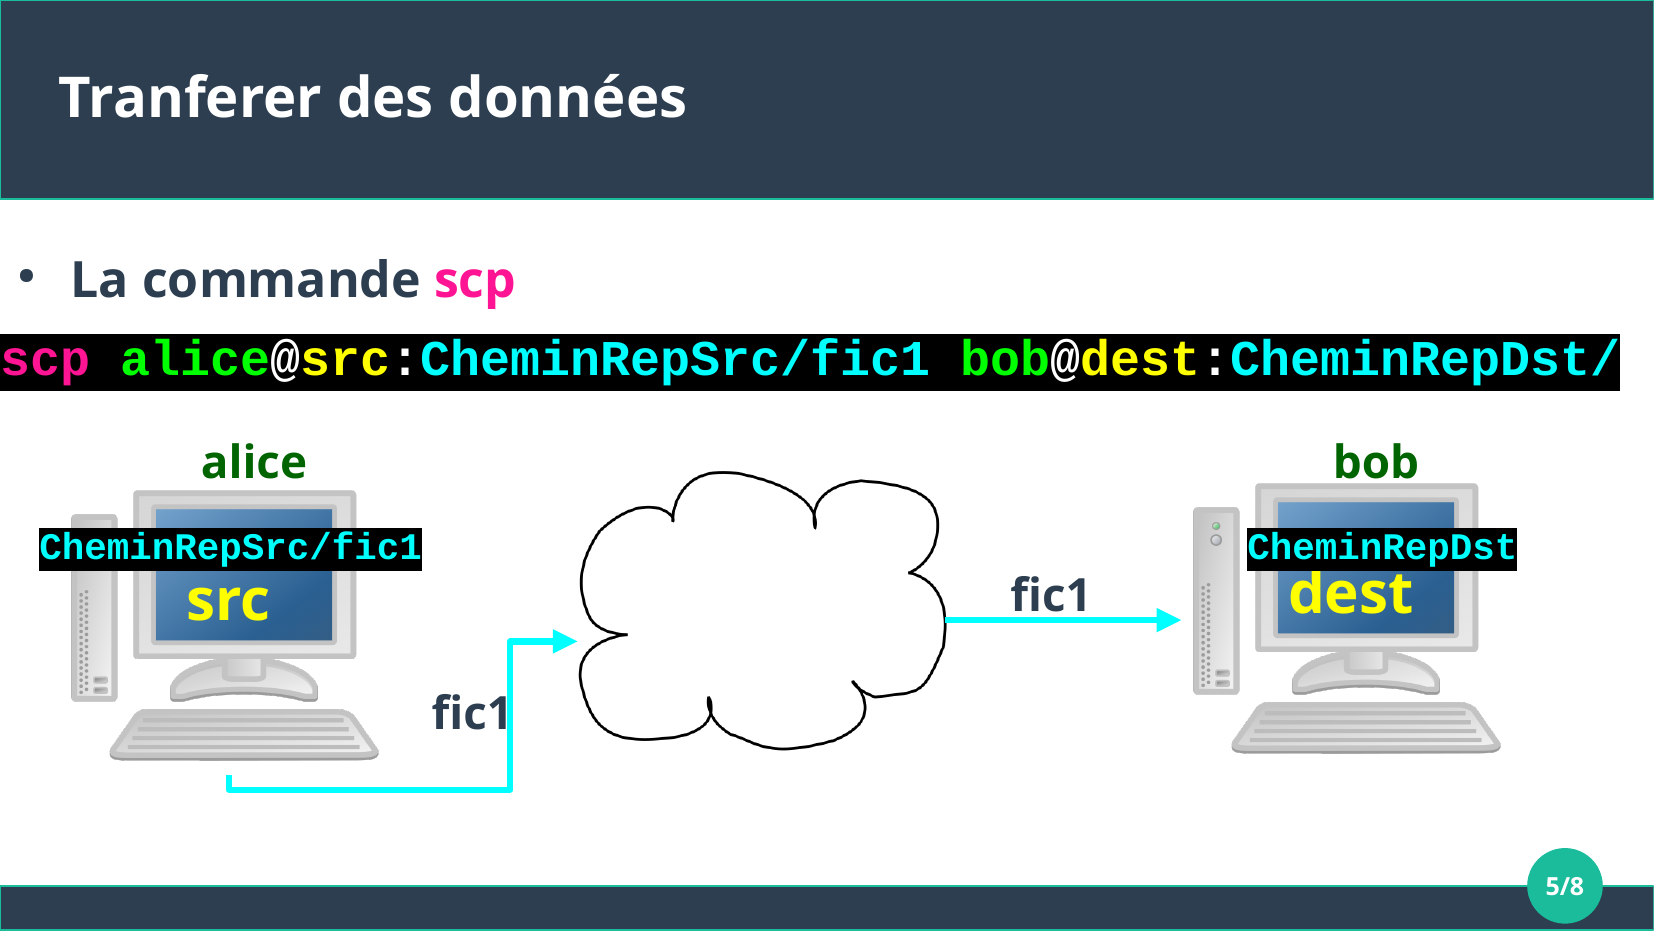

# Tranferer des données
La commande scp
scp alice@src:CheminRepSrc/fic1 bob@dest:CheminRepDst/
alice
bob
dest
src
CheminRepSrc/fic1
CheminRepDst
fic1
fic1
5